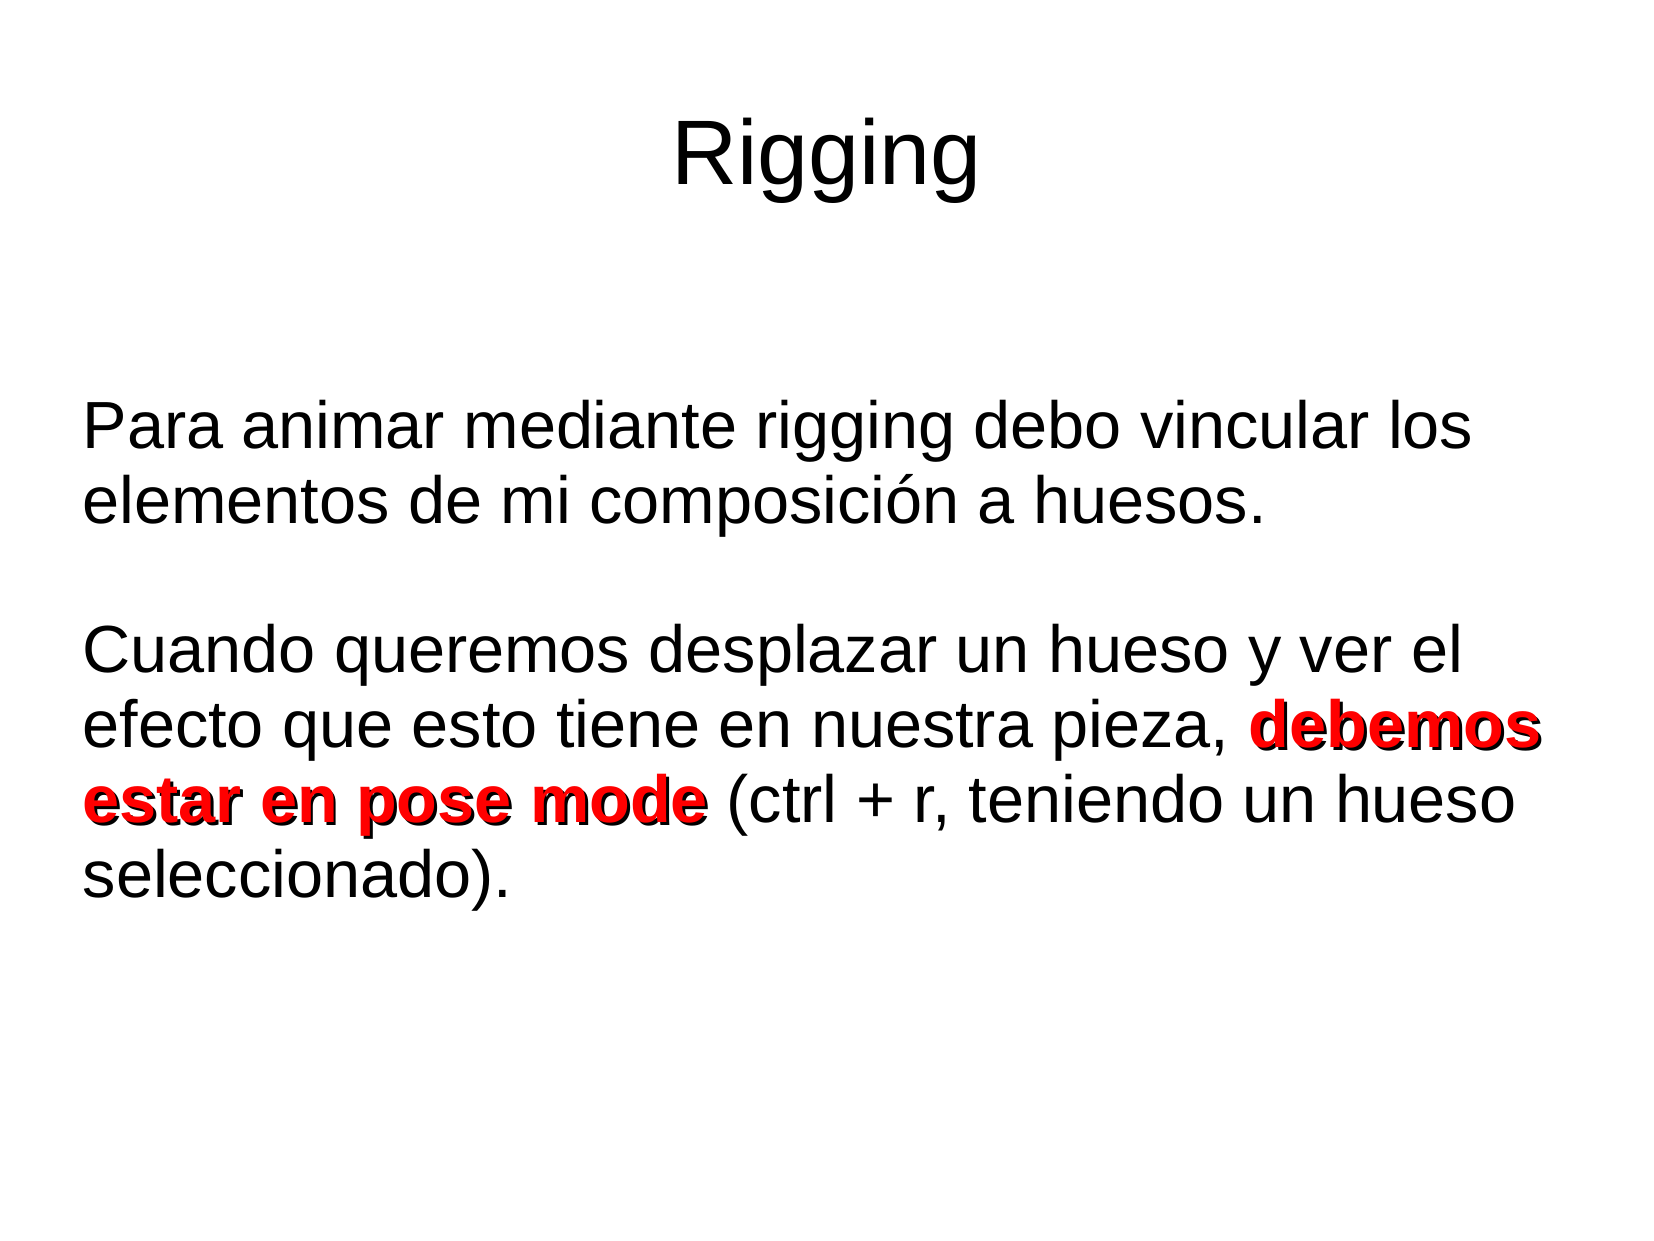

# Rigging
Para animar mediante rigging debo vincular los elementos de mi composición a huesos.
Cuando queremos desplazar un hueso y ver el efecto que esto tiene en nuestra pieza, debemos estar en pose mode (ctrl + r, teniendo un hueso seleccionado).